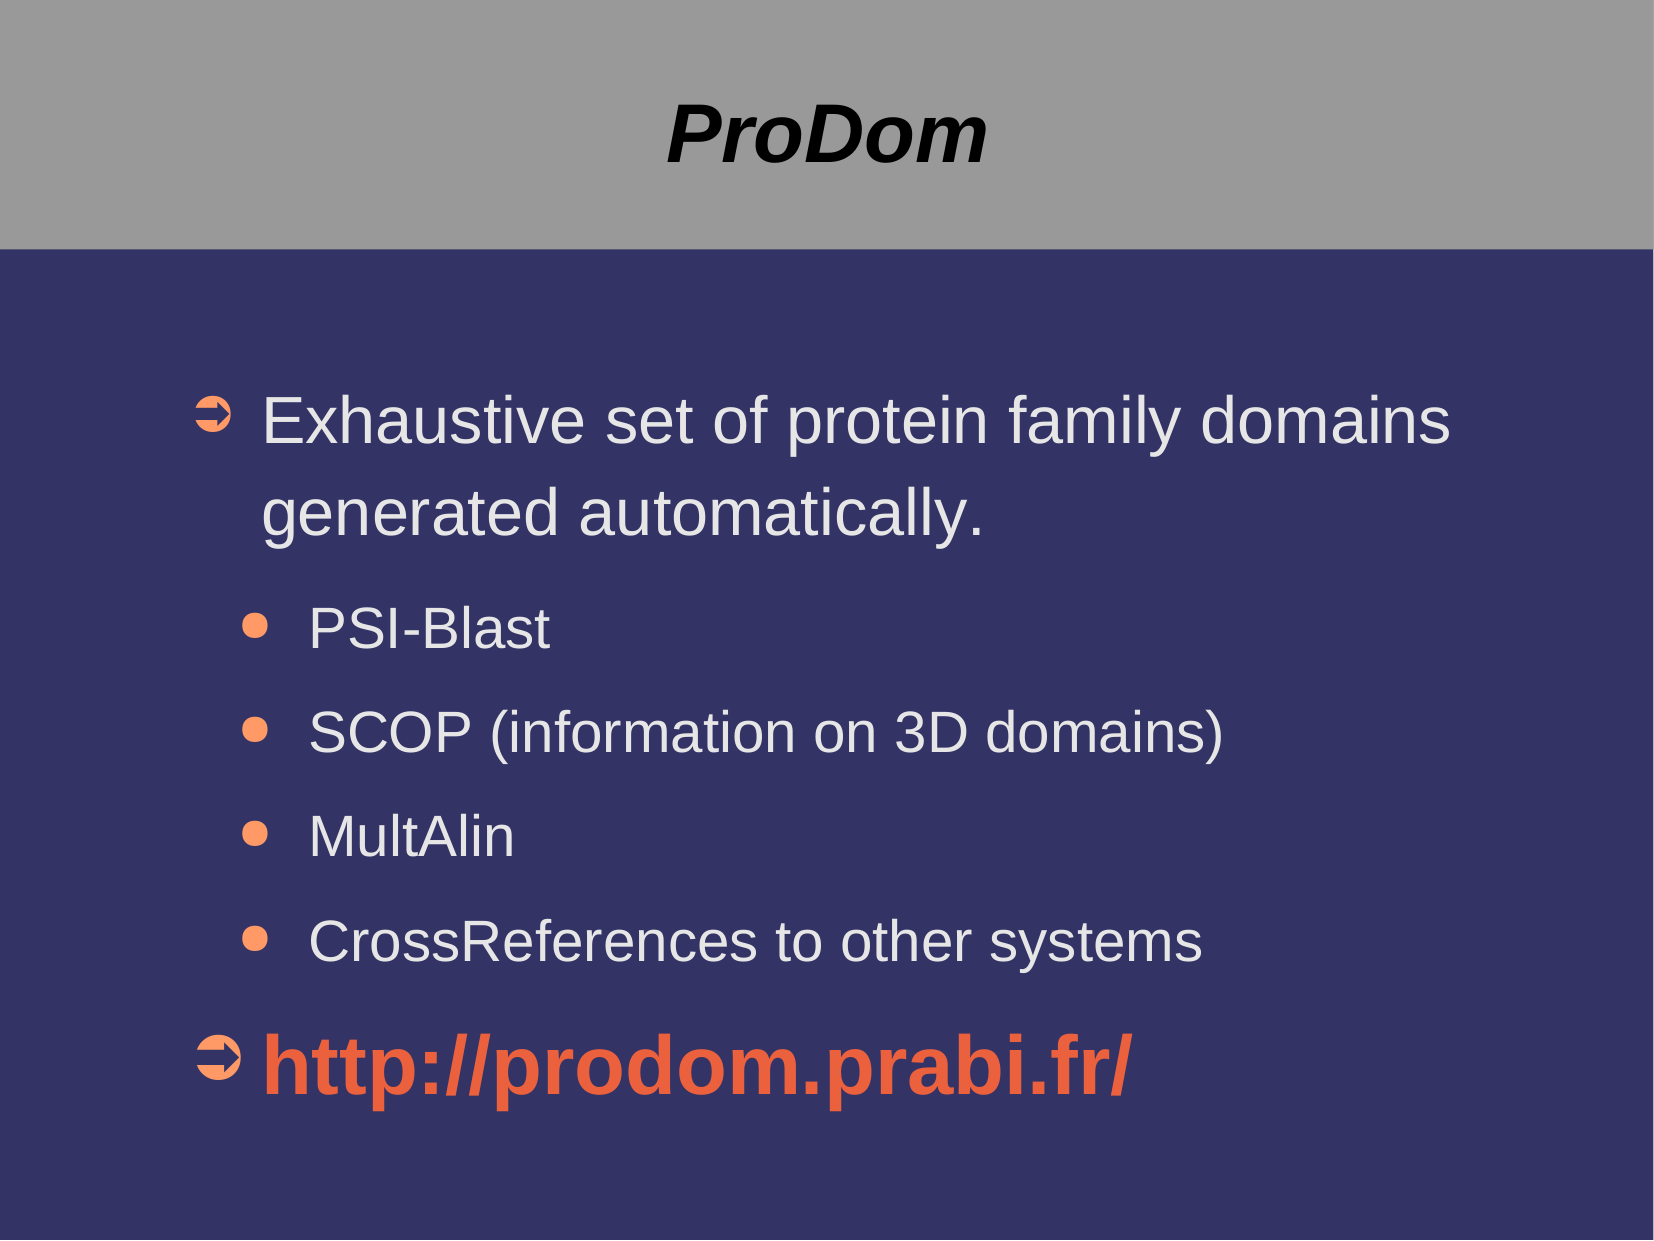

# ProDom
Exhaustive set of protein family domains generated automatically.
PSI-Blast
SCOP (information on 3D domains)
MultAlin
CrossReferences to other systems
http://prodom.prabi.fr/